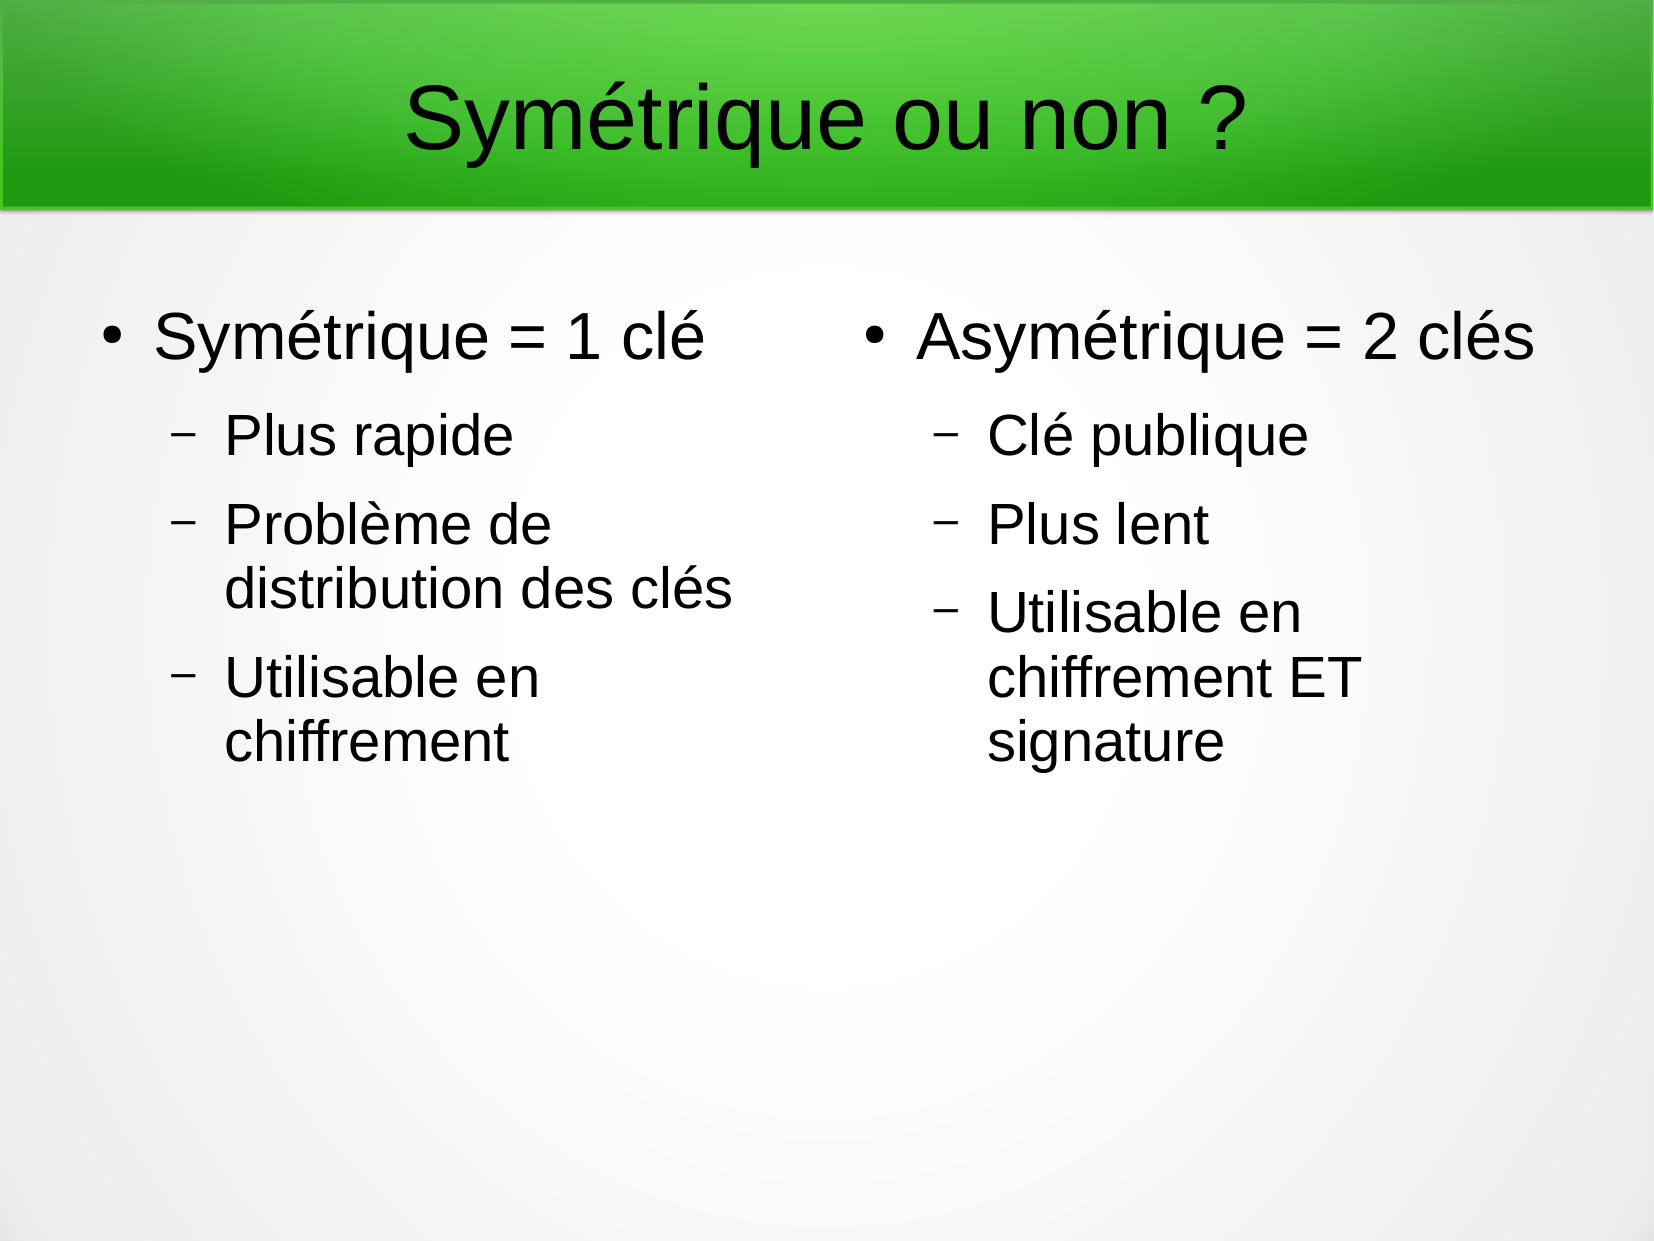

# Symétrique ou non ?
Symétrique = 1 clé
Plus rapide
Problème de distribution des clés
Utilisable en chiffrement
Asymétrique = 2 clés
Clé publique
Plus lent
Utilisable en chiffrement ET signature